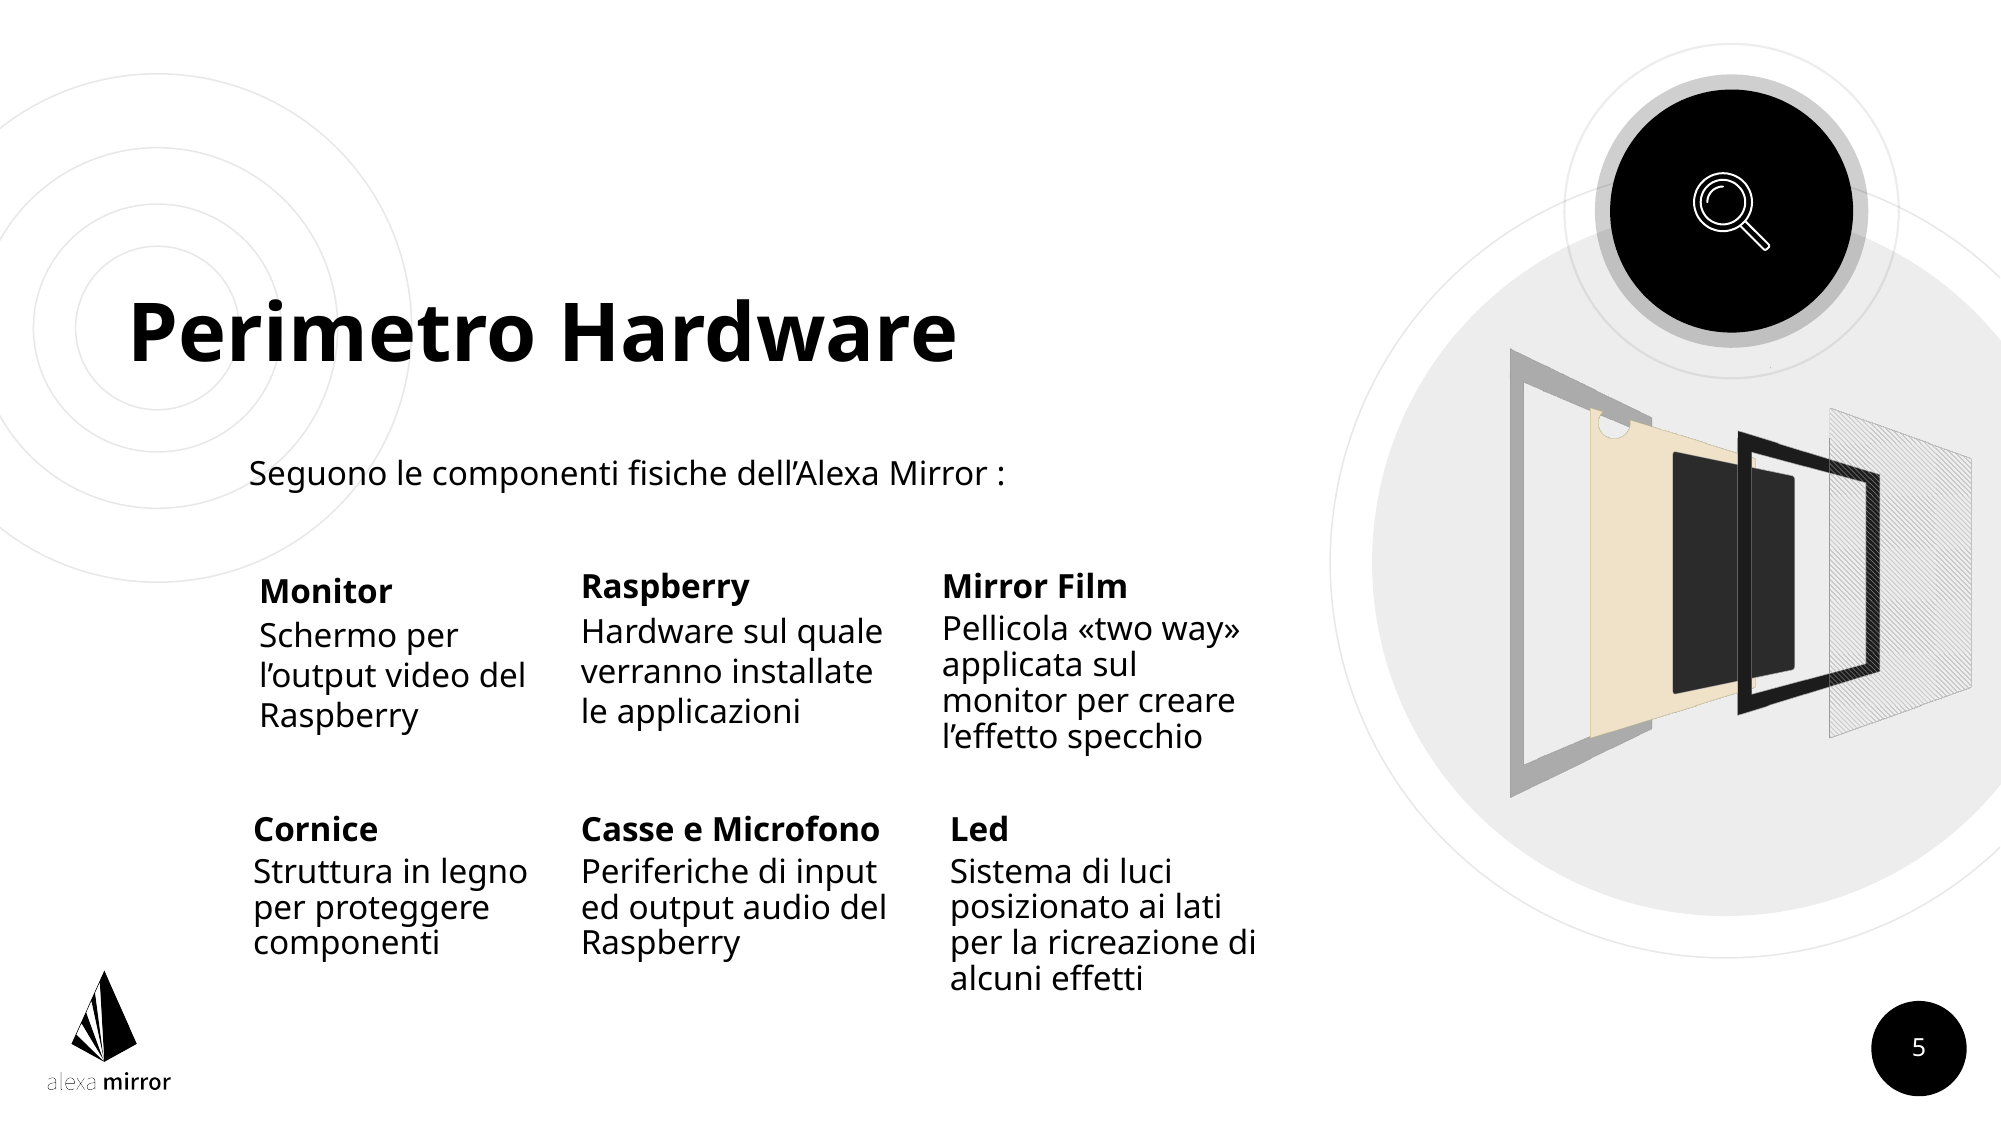

# Perimetro Hardware
Seguono le componenti fisiche dell’Alexa Mirror :
Monitor
Schermo per l’output video del Raspberry
Raspberry
Hardware sul quale verranno installate le applicazioni
Mirror Film
Pellicola «two way» applicata sul monitor per creare l’effetto specchio
Led
Sistema di luci posizionato ai lati per la ricreazione di alcuni effetti
Cornice
Struttura in legno per proteggere componenti
Casse e Microfono
Periferiche di input ed output audio del Raspberry